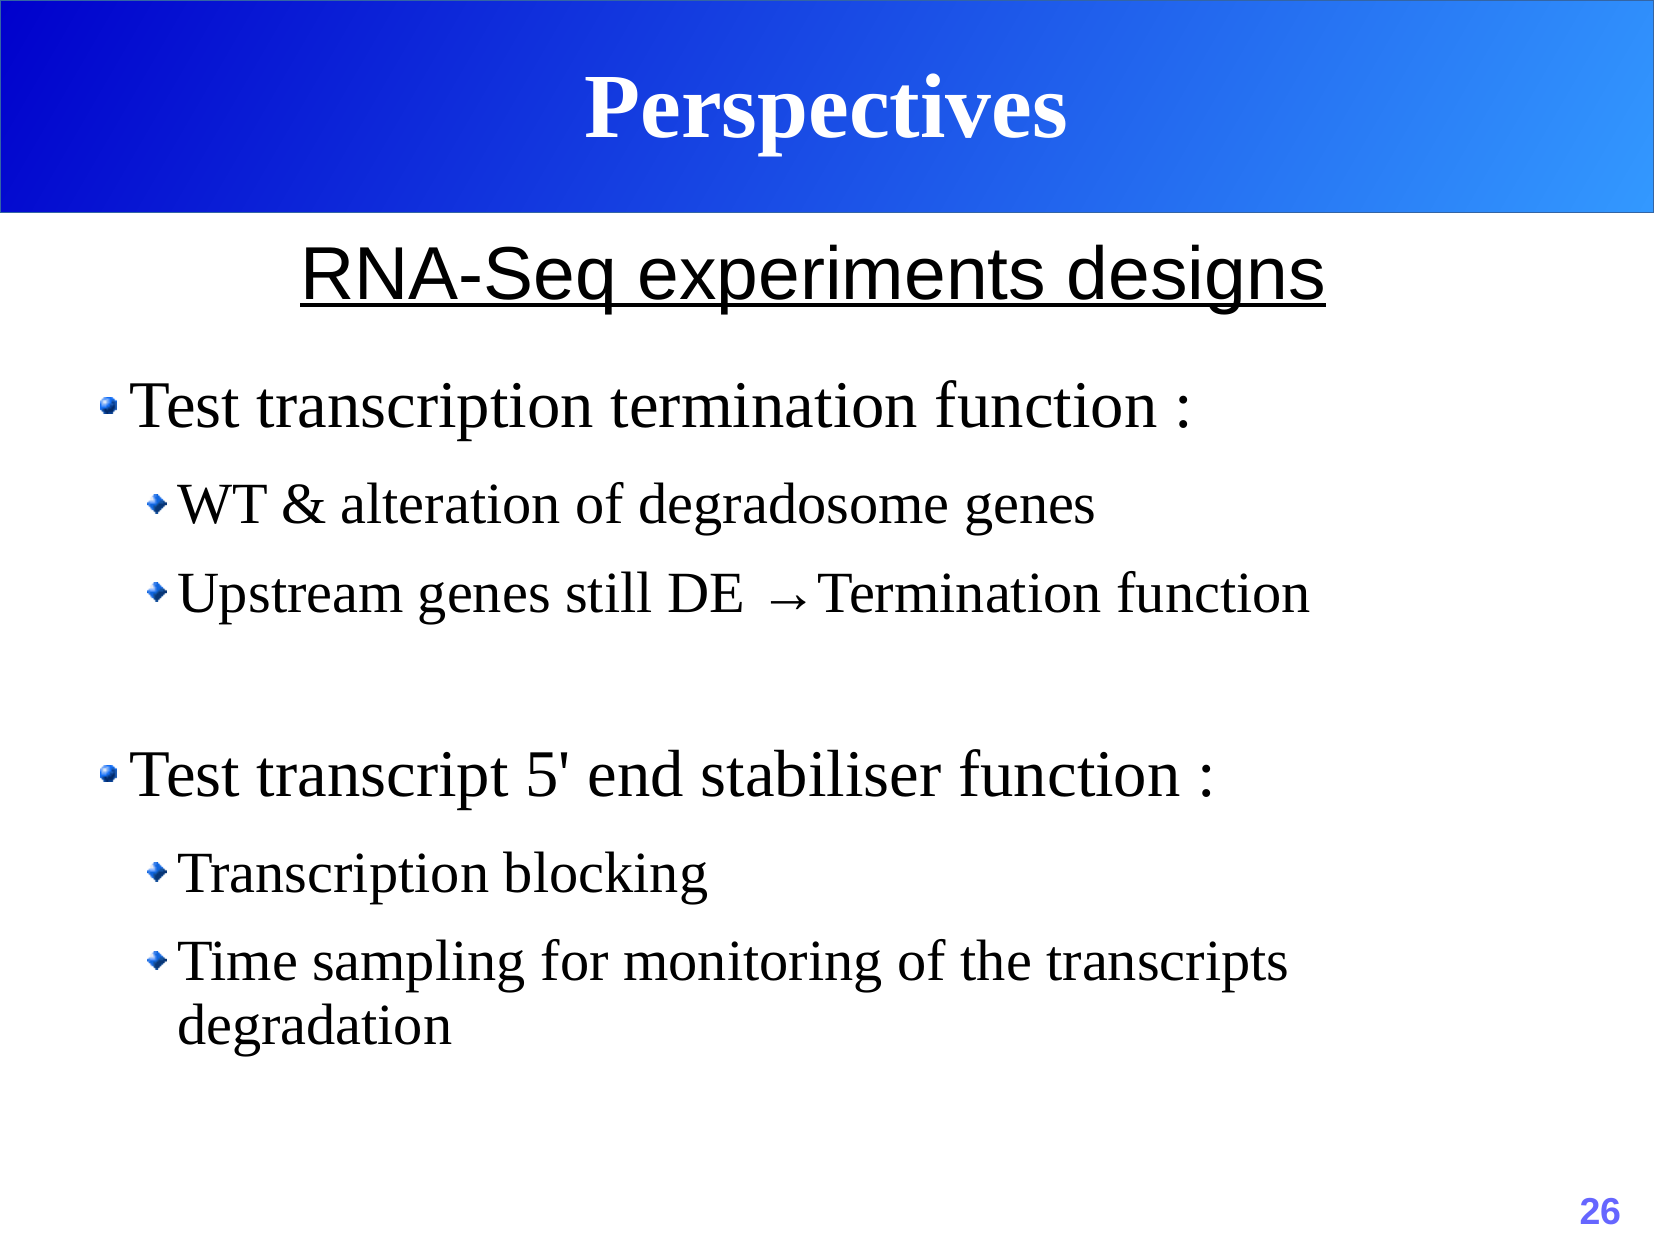

# Perspectives
RNA-Seq experiments designs
Test transcription termination function :
WT & alteration of degradosome genes
Upstream genes still DE →Termination function
Test transcript 5' end stabiliser function :
Transcription blocking
Time sampling for monitoring of the transcripts degradation
26